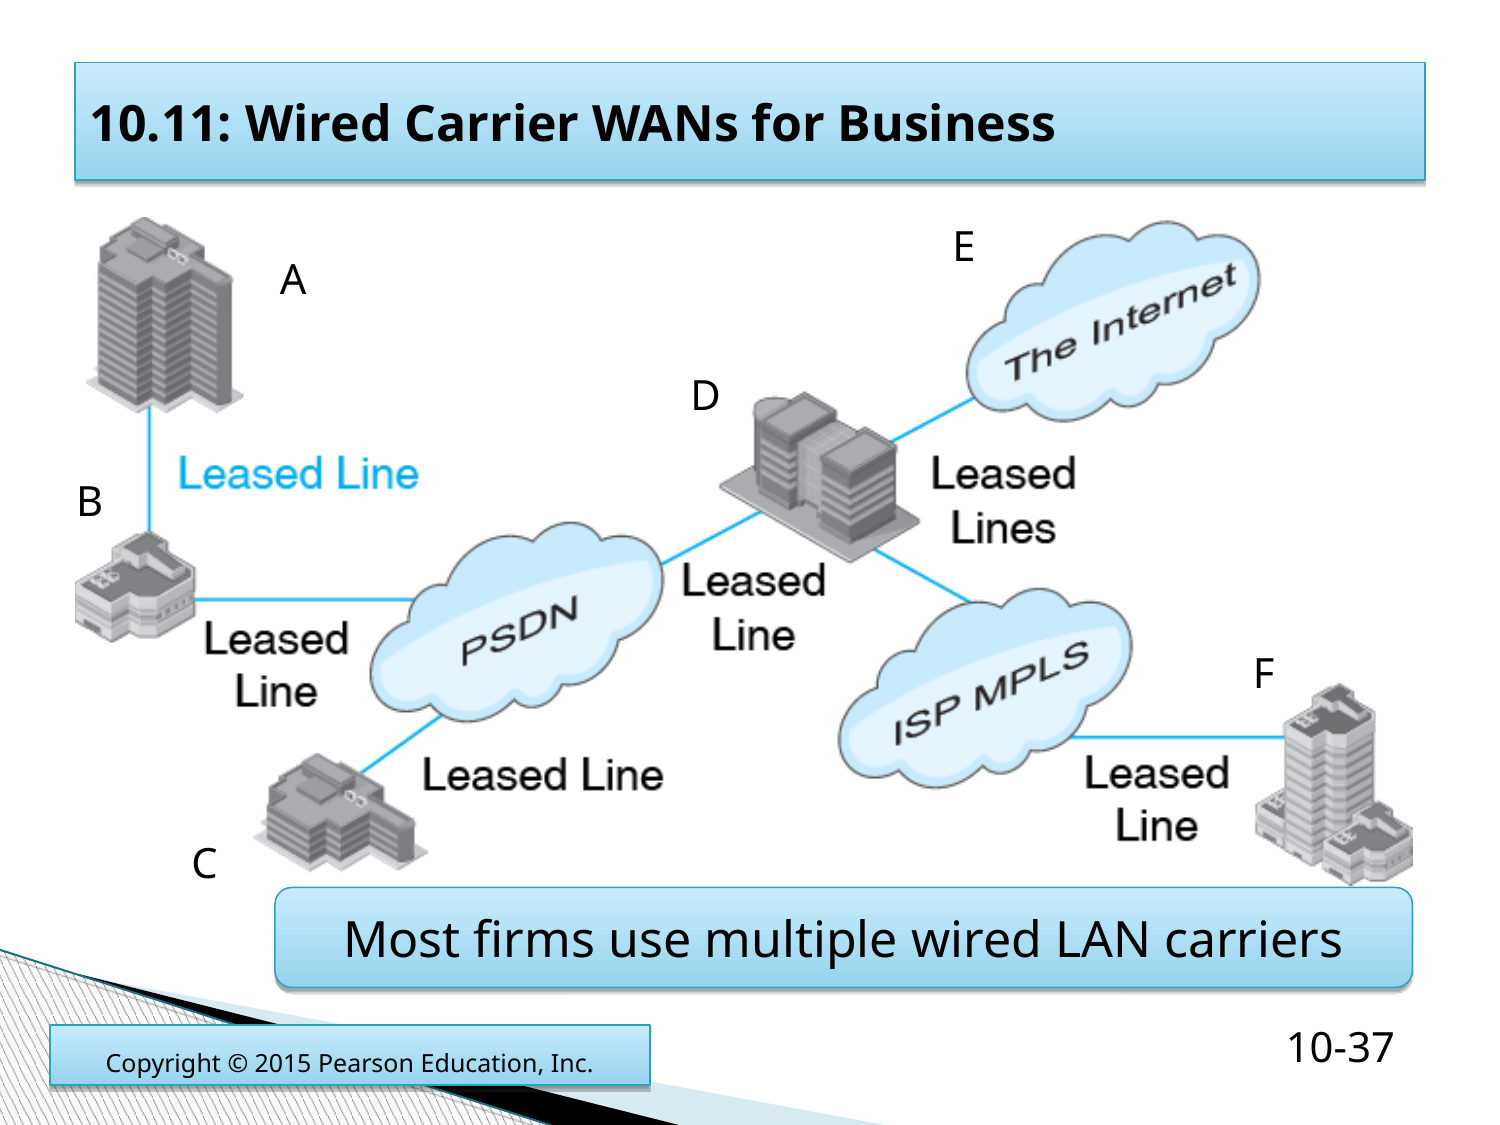

# 10.11: Wired Carrier WANs for Business
E
A
D
B
F
C
Most firms use multiple wired LAN carriers
Copyright © 2015 Pearson Education, Inc.